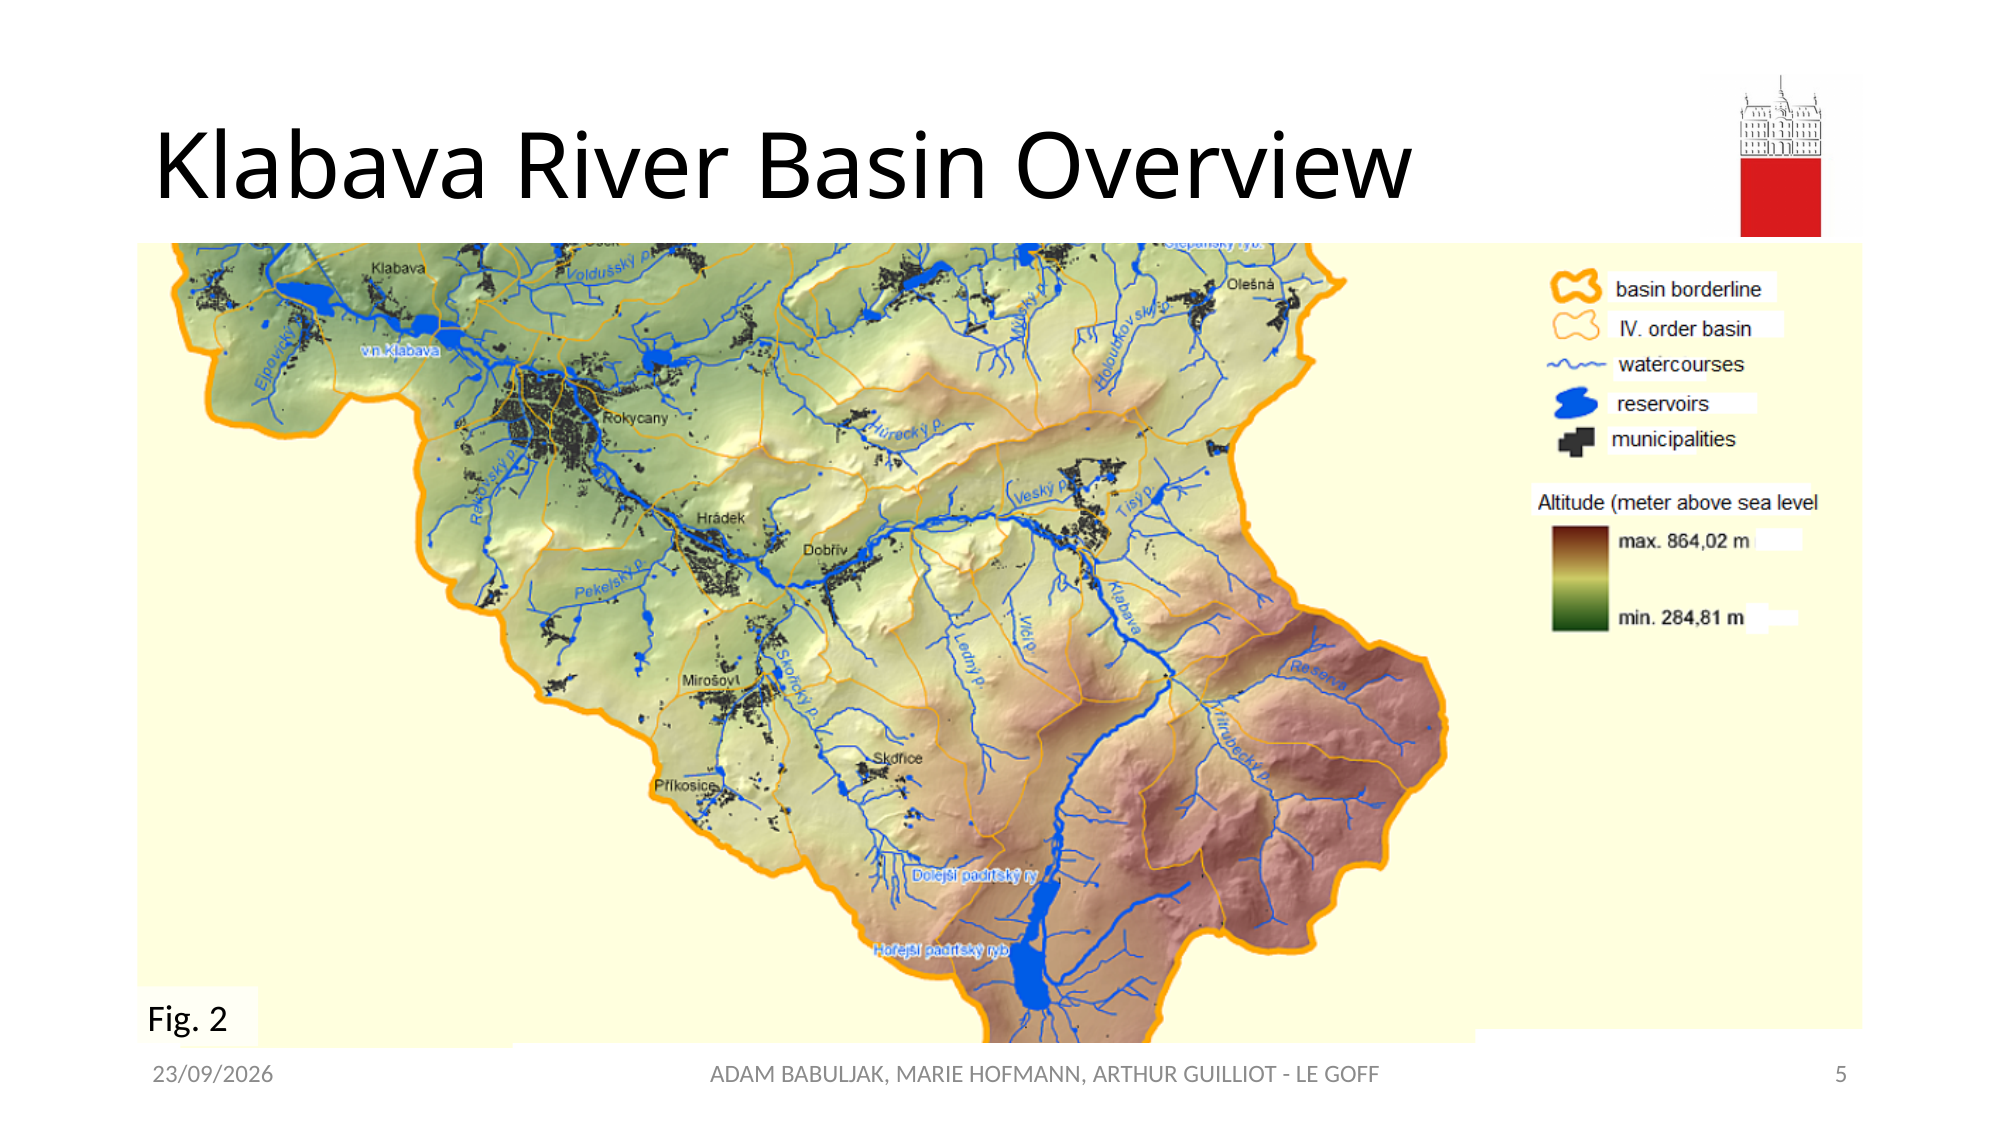

# Klabava River Basin Overview
Fig. 2
ADAM BABULJAK, MARIE HOFMANN, ARTHUR GUILLIOT - LE GOFF